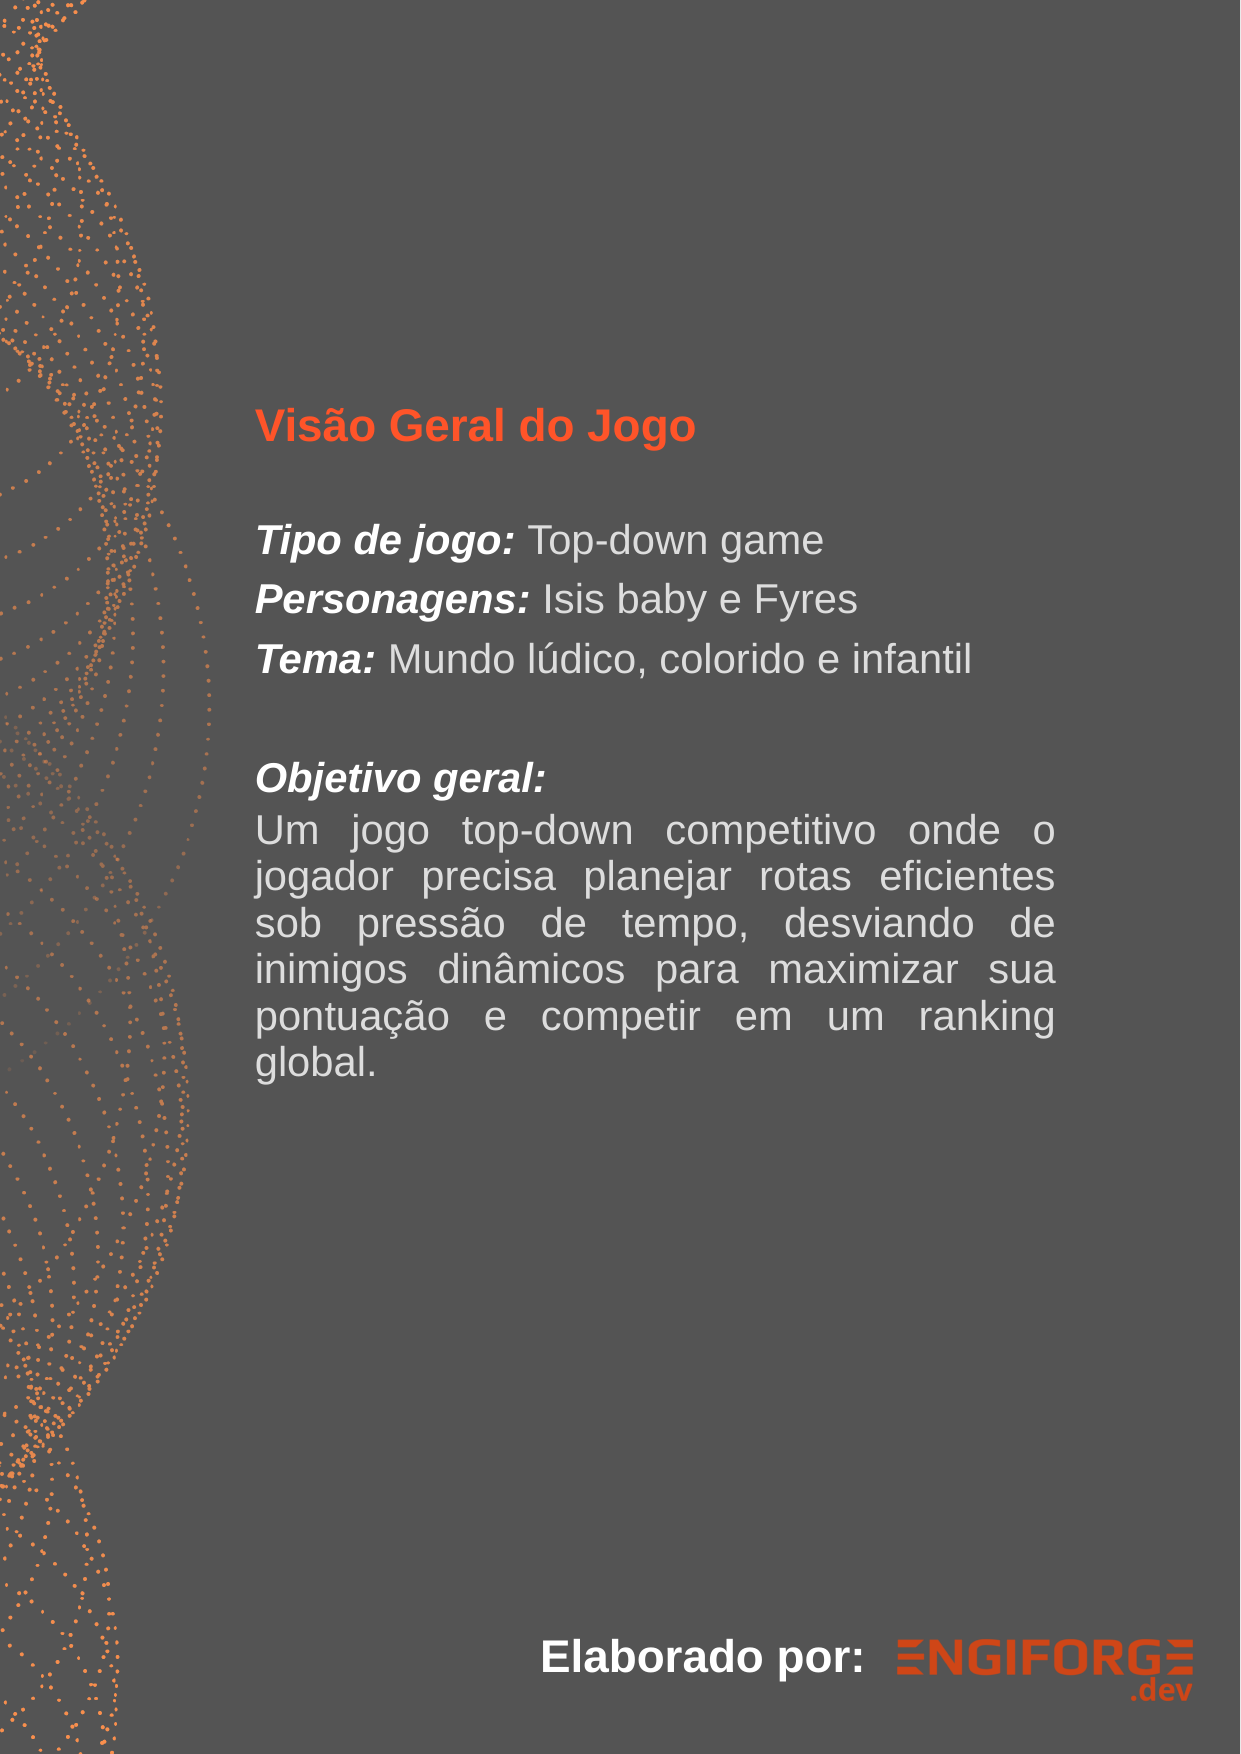

Visão Geral do Jogo
Tipo de jogo: Top-down game
Personagens: Isis baby e Fyres
Tema: Mundo lúdico, colorido e infantil
Objetivo geral:
Um jogo top-down competitivo onde o jogador precisa planejar rotas eficientes sob pressão de tempo, desviando de inimigos dinâmicos para maximizar sua pontuação e competir em um ranking global.
Elaborado por: